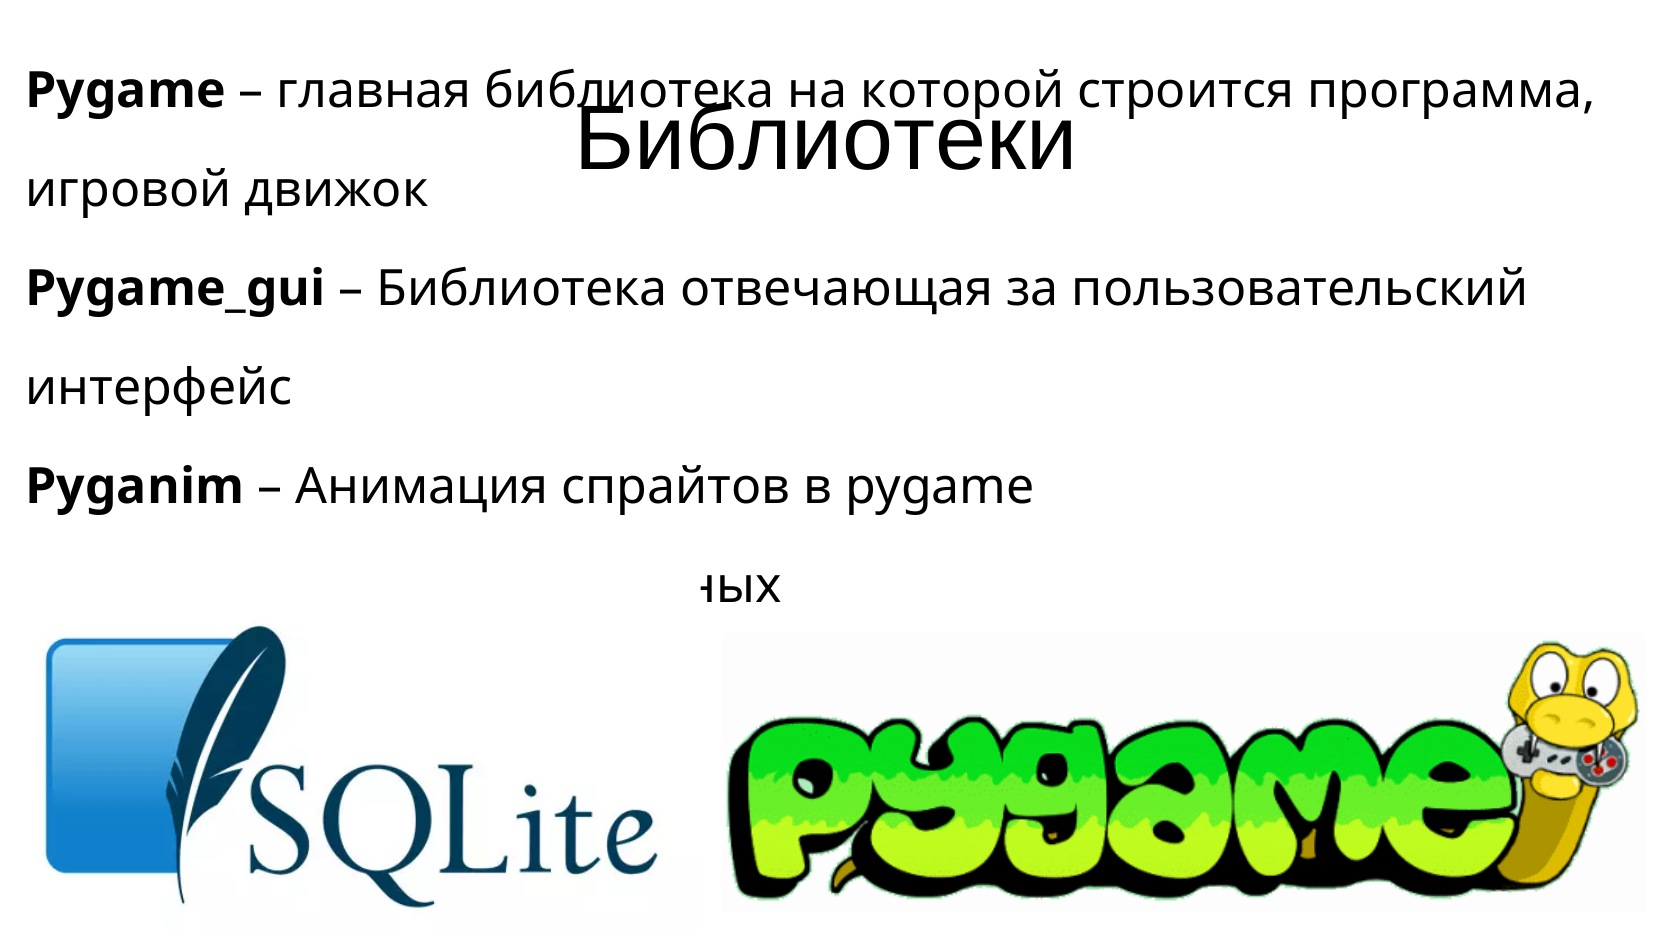

Pygame – главная библиотека на которой строится программа, игровой движок
Pygame_gui – Библиотека отвечающая за пользовательский интерфейс
Pyganim – Анимация спрайтов в pygame
Sqlite3 – Связь с базой данных
# Библиотеки